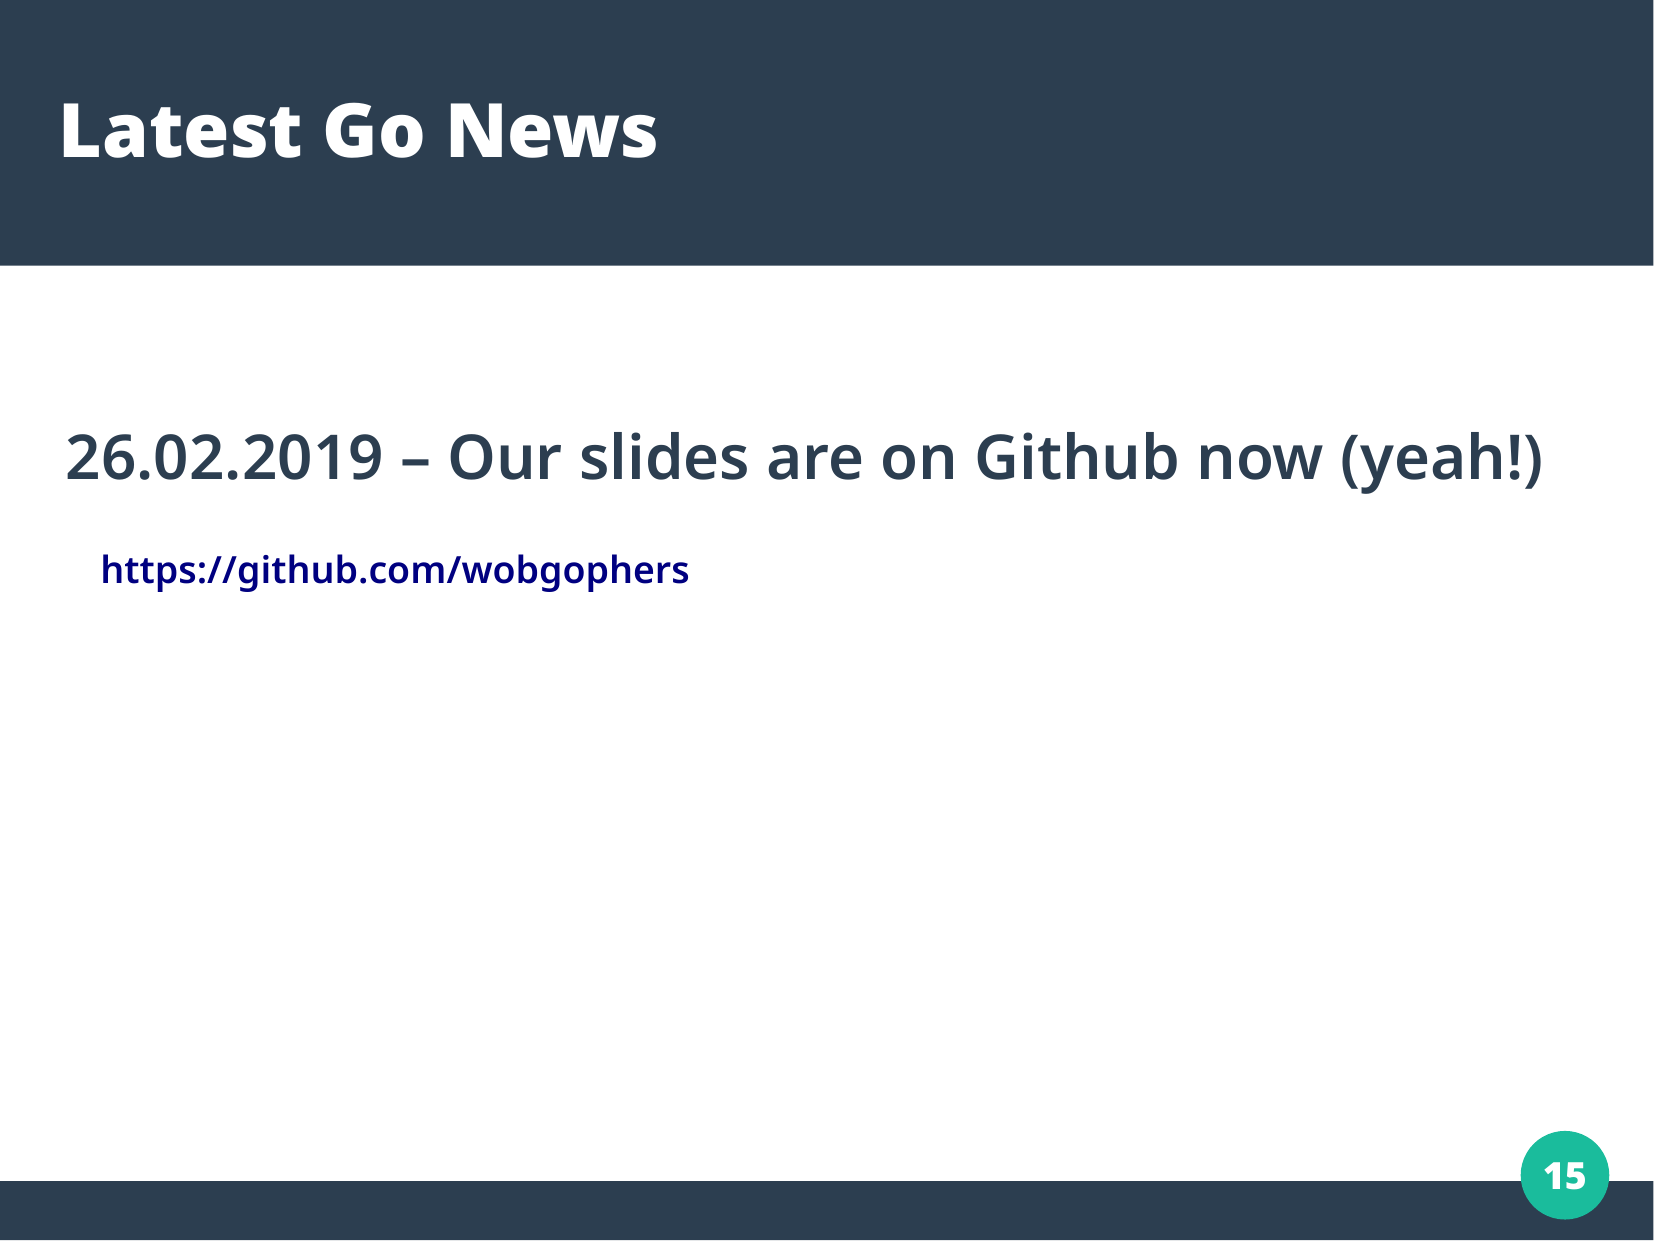

# Latest Go News
26.02.2019 – Our slides are on Github now (yeah!)
https://github.com/wobgophers
15